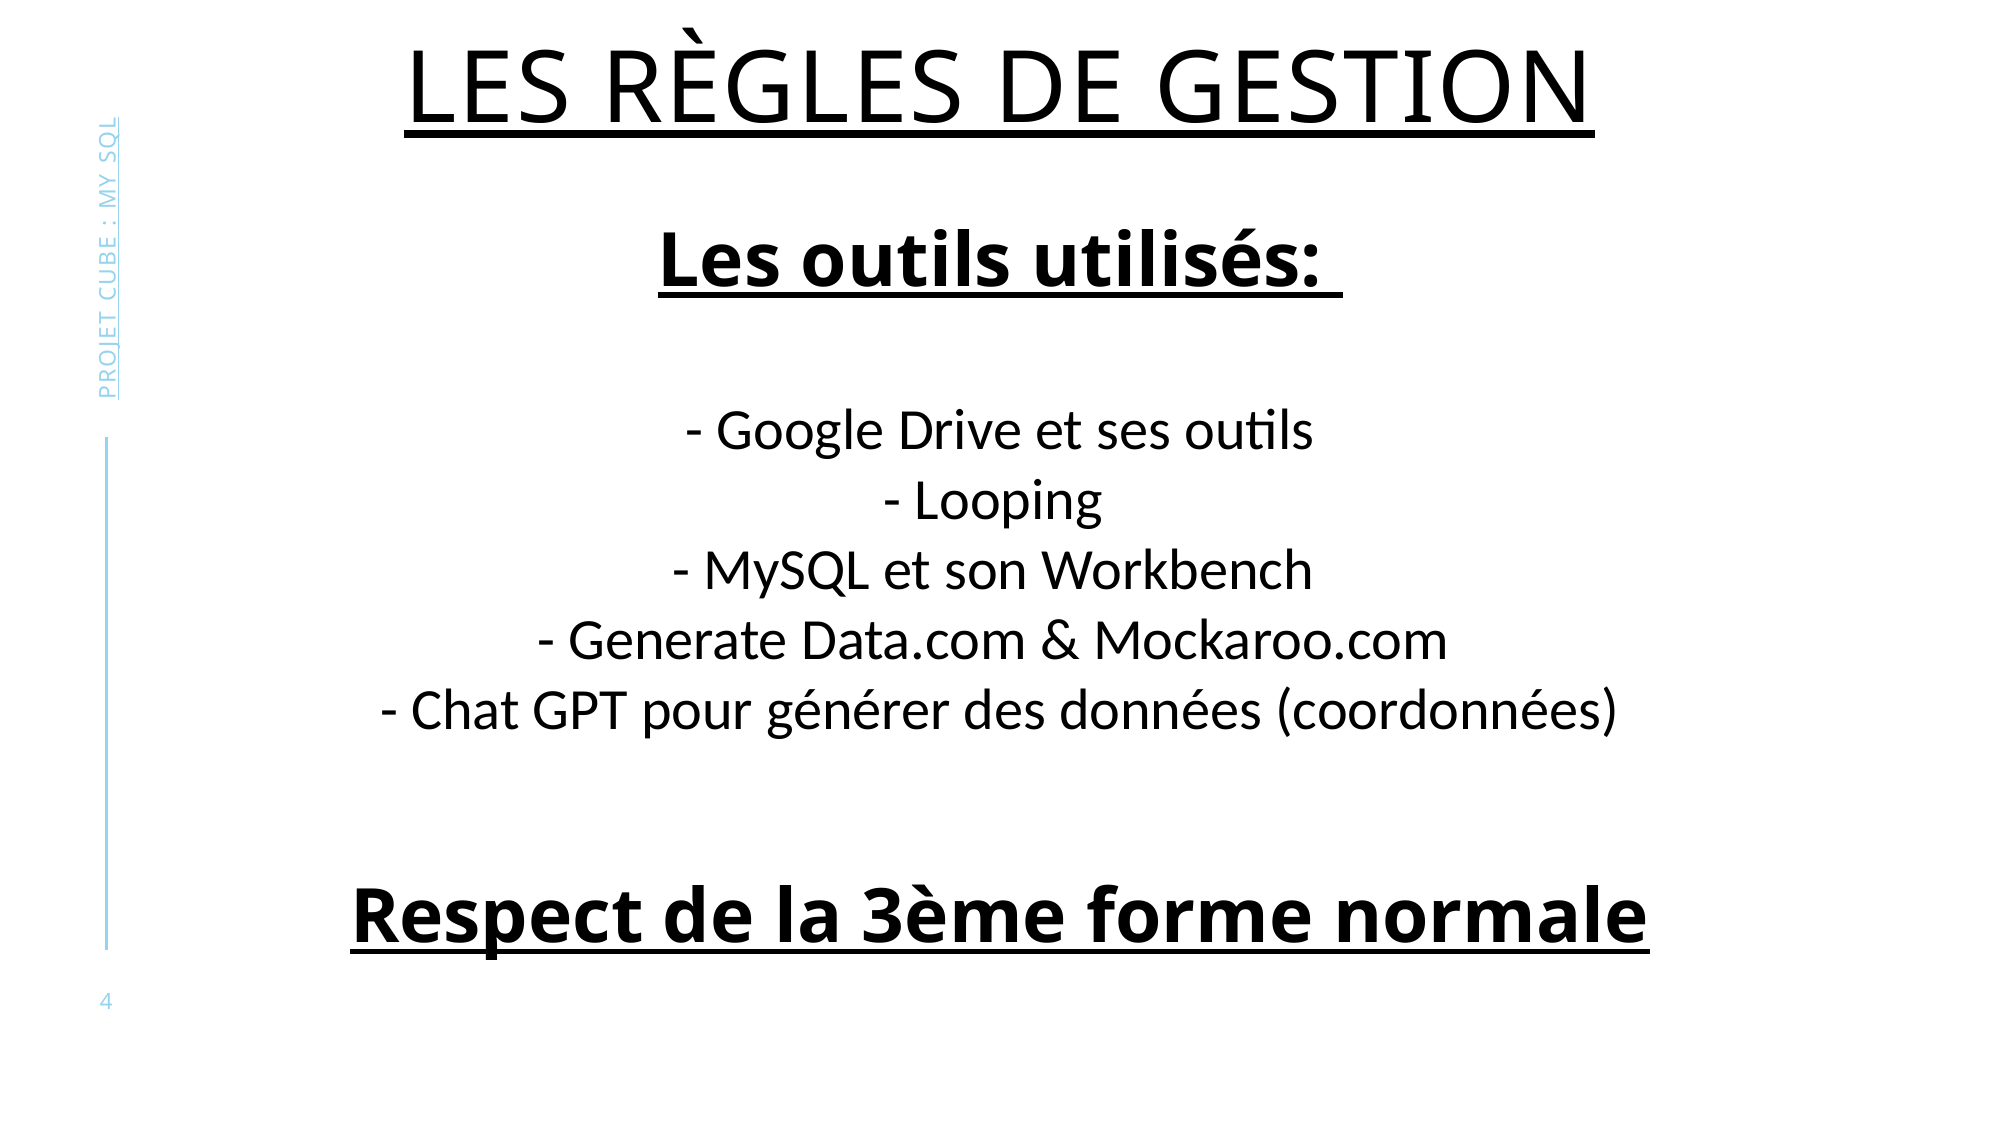

# Les règles de gestion
Projet cube : my sql
Les outils utilisés:
- Google Drive et ses outils
- Looping
- MySQL et son Workbench
- Generate Data.com & Mockaroo.com
- Chat GPT pour générer des données (coordonnées)
Respect de la 3ème forme normale
4